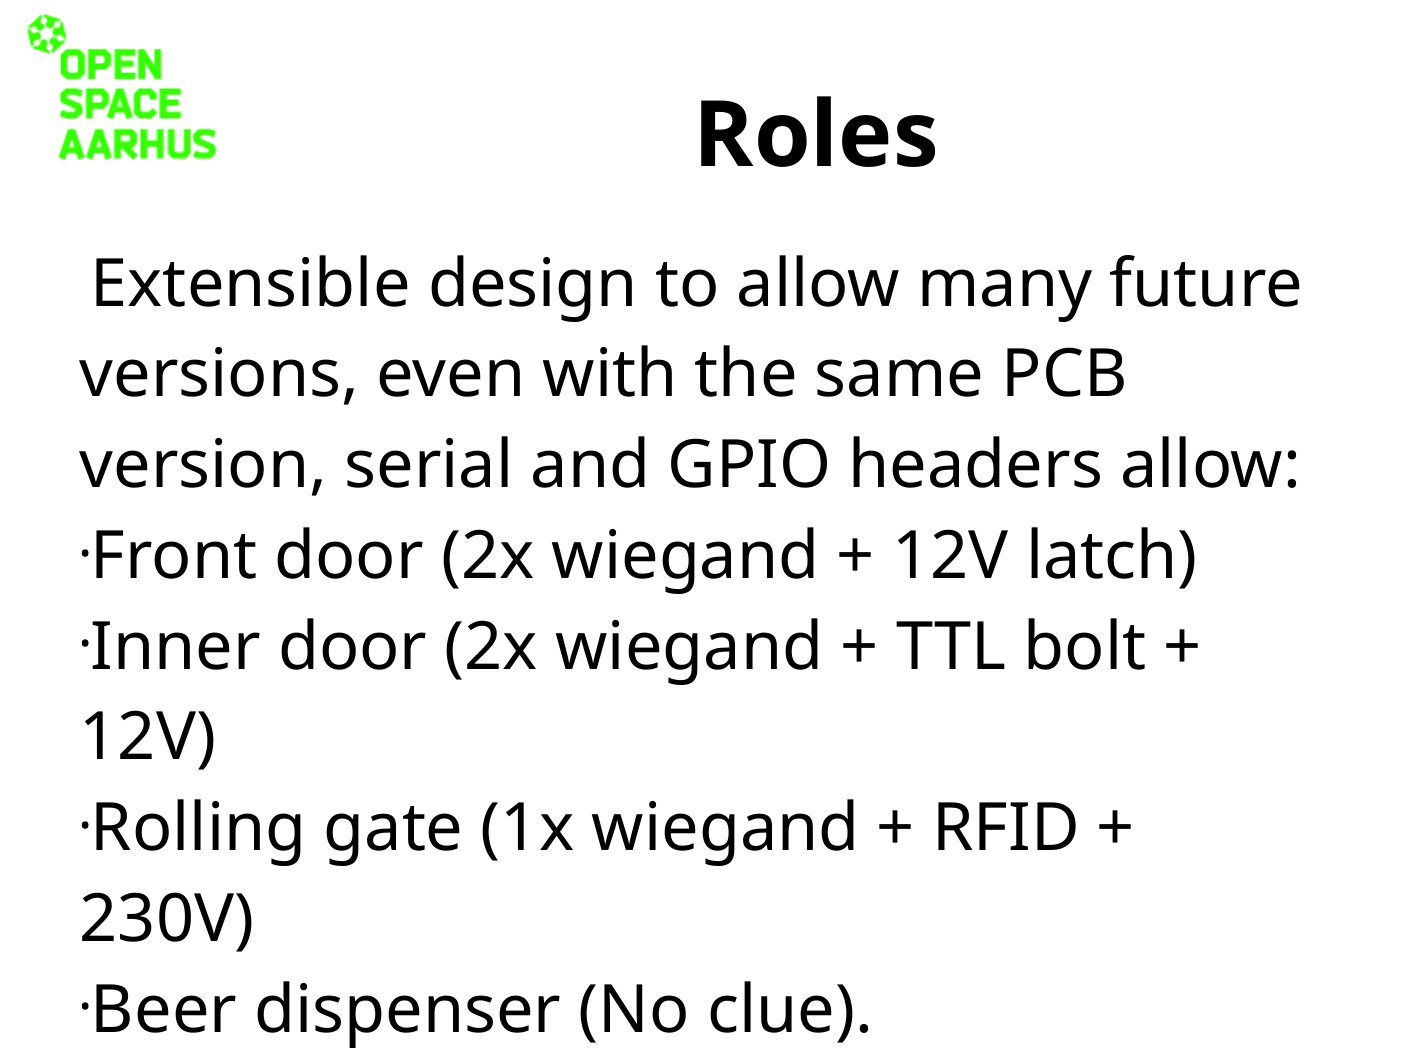

# Roles
Extensible design to allow many future versions, even with the same PCB version, serial and GPIO headers allow:
Front door (2x wiegand + 12V latch)
Inner door (2x wiegand + TTL bolt + 12V)
Rolling gate (1x wiegand + RFID + 230V)
Beer dispenser (No clue).
Cash register (RFID + I2C coin rejector)